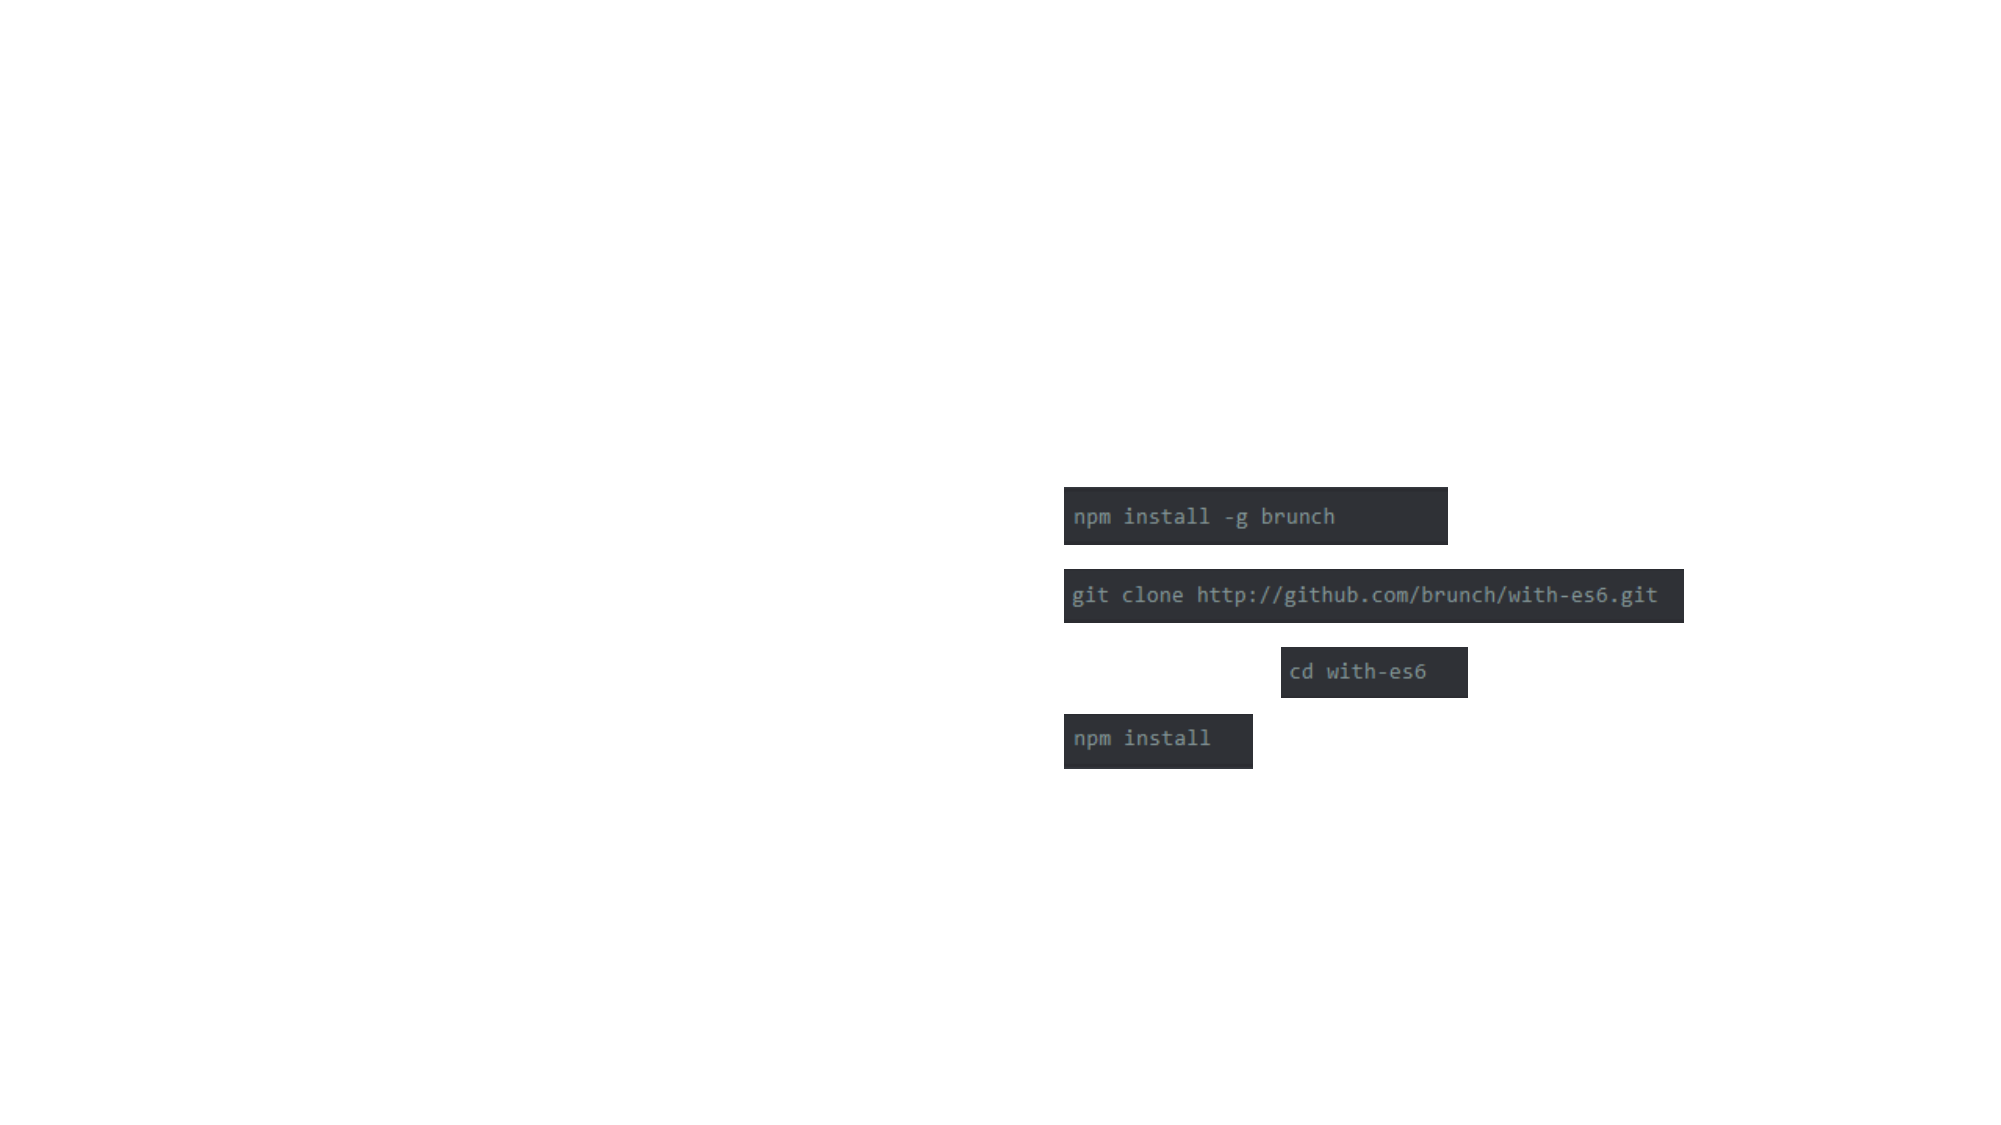

# Installation
- Ouvrir l’invite de commande en mode admin,
- Aller dans le dossier voulu pour l’installation,
- Initialiser Brunch,
- Faire un clone des fichier de brunch,
- Aller dans le ficher créé pour la suite des commandes,
- Installer les modules node,
- Puis les modules de base…